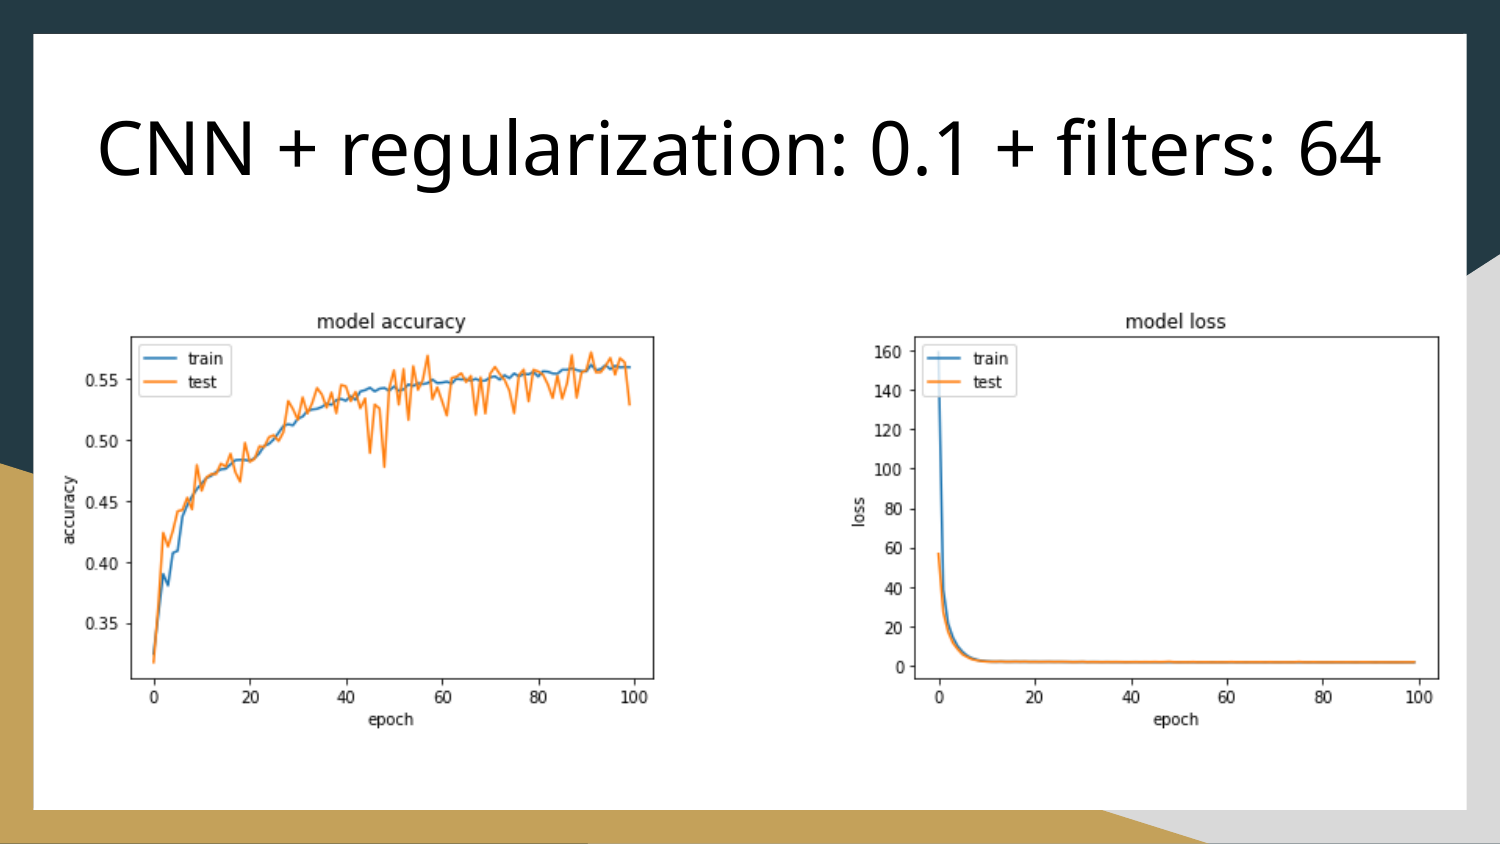

# CNN + regularization: 0.1 + filters: 64